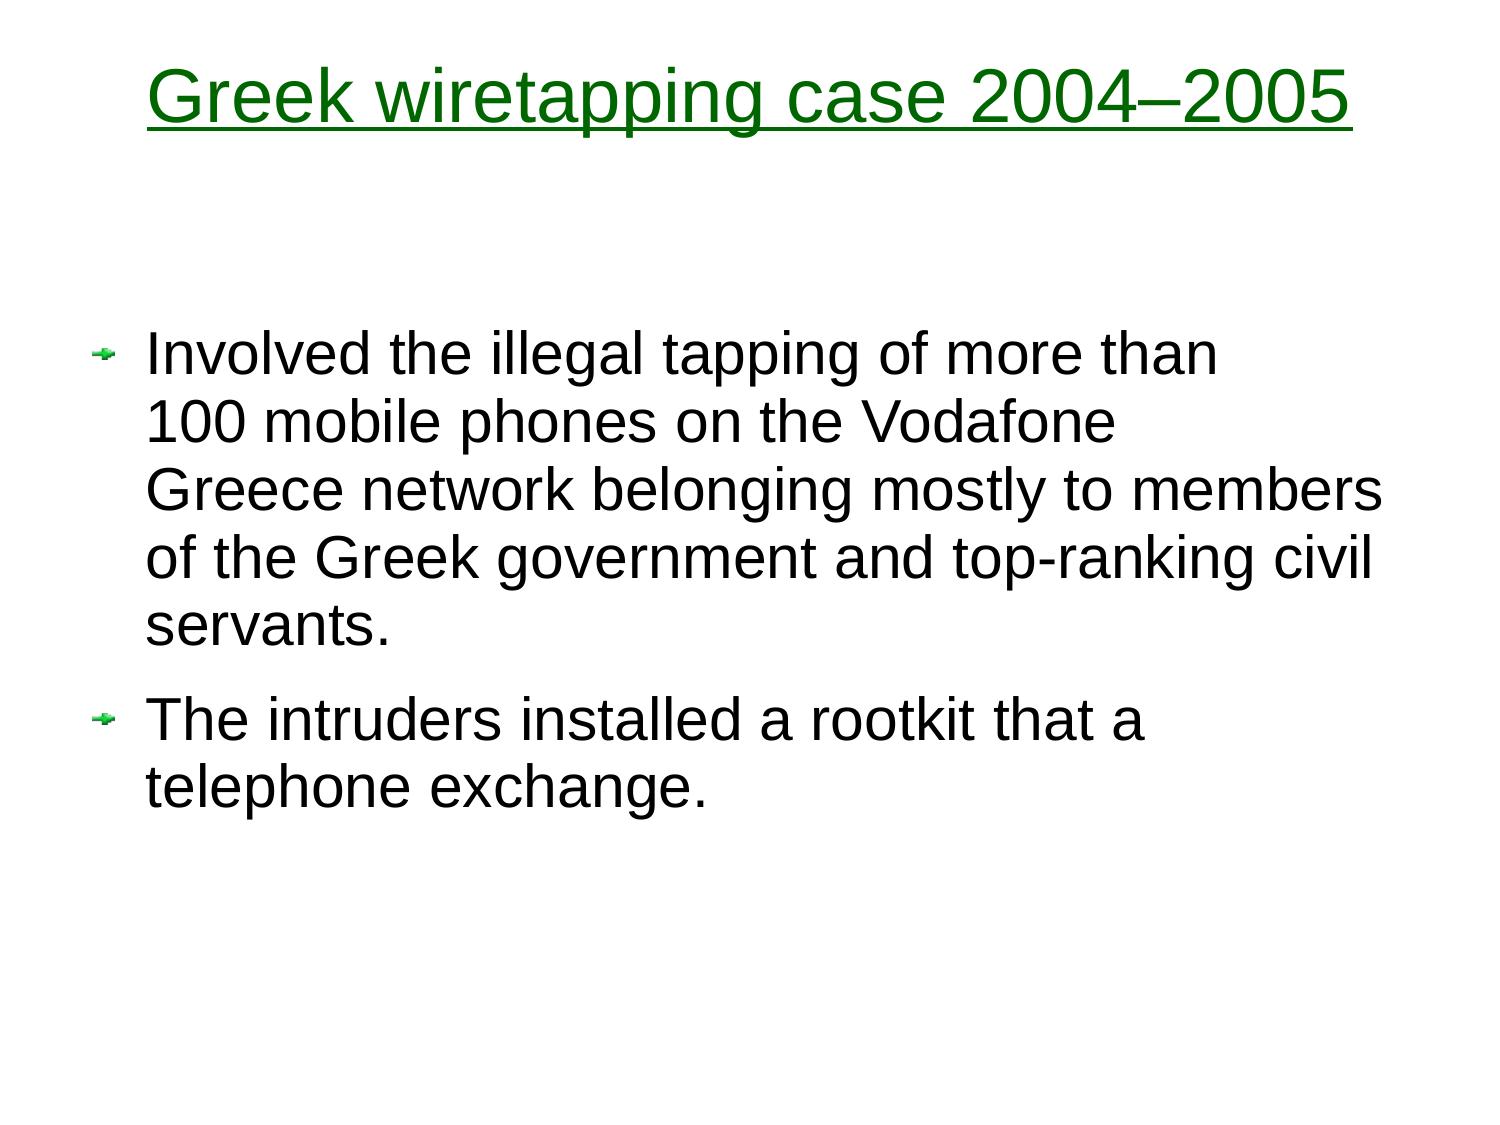

# Greek wiretapping case 2004–2005
Involved the illegal tapping of more than 100 mobile phones on the Vodafone Greece network belonging mostly to members of the Greek government and top-ranking civil servants.
The intruders installed a rootkit that a telephone exchange.